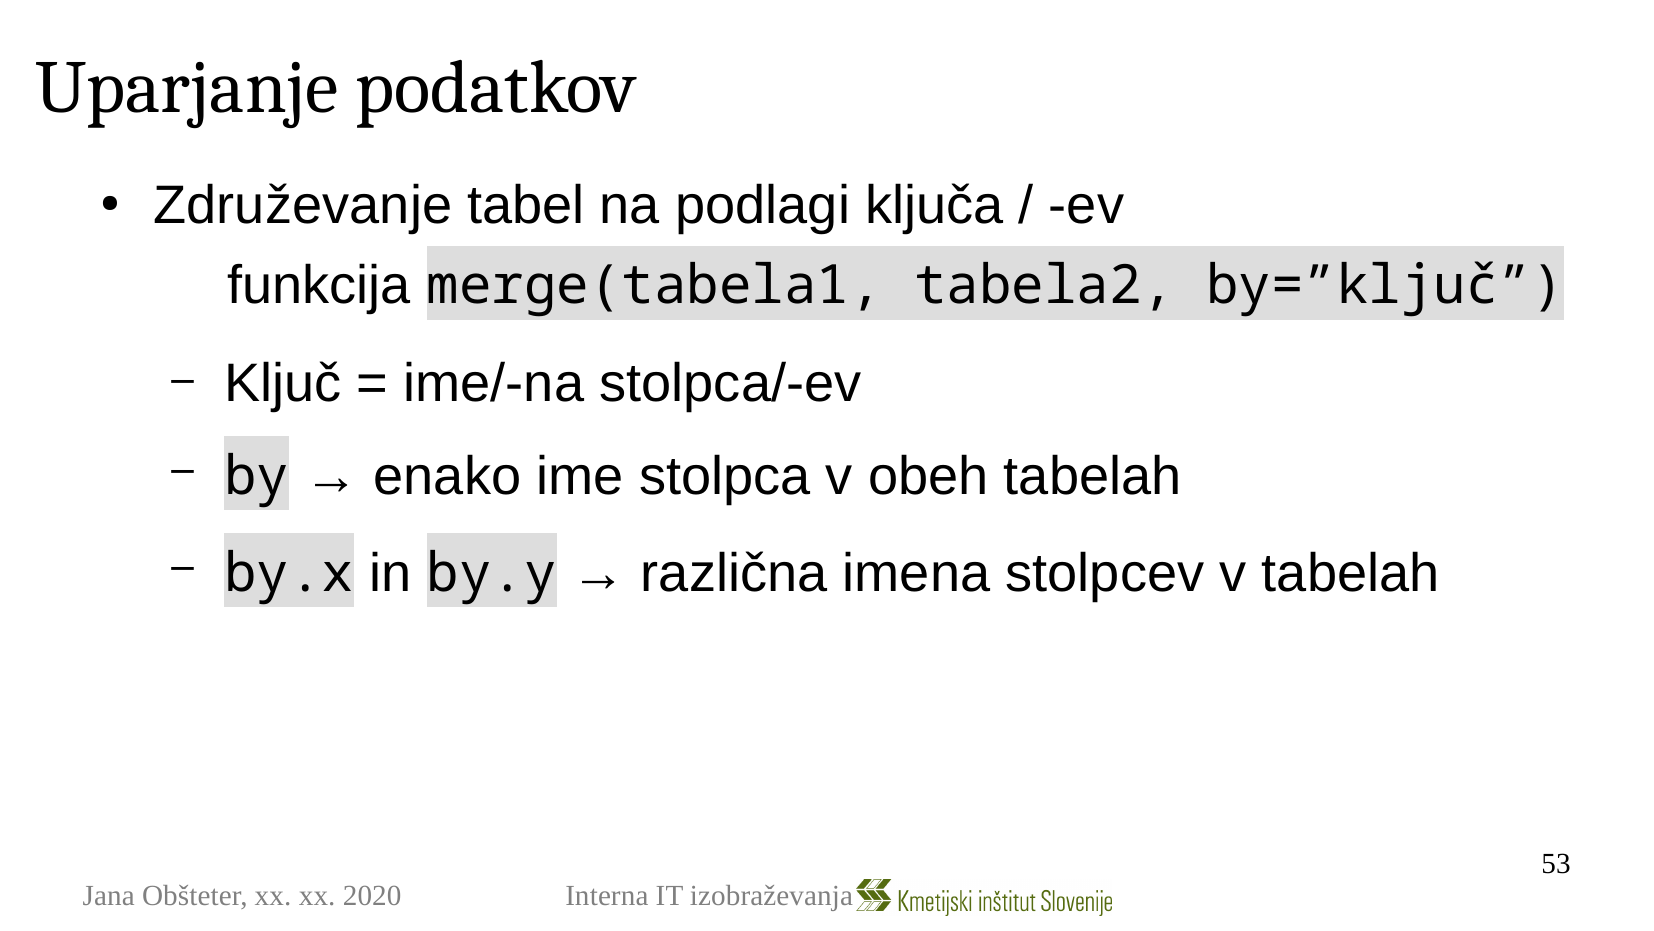

# Uparjanje podatkov
Združevanje tabel na podlagi ključa / -ev
	funkcija merge(tabela1, tabela2, by=”ključ”)
Ključ = ime/-na stolpca/-ev
by → enako ime stolpca v obeh tabelah
by.x in by.y → različna imena stolpcev v tabelah
53